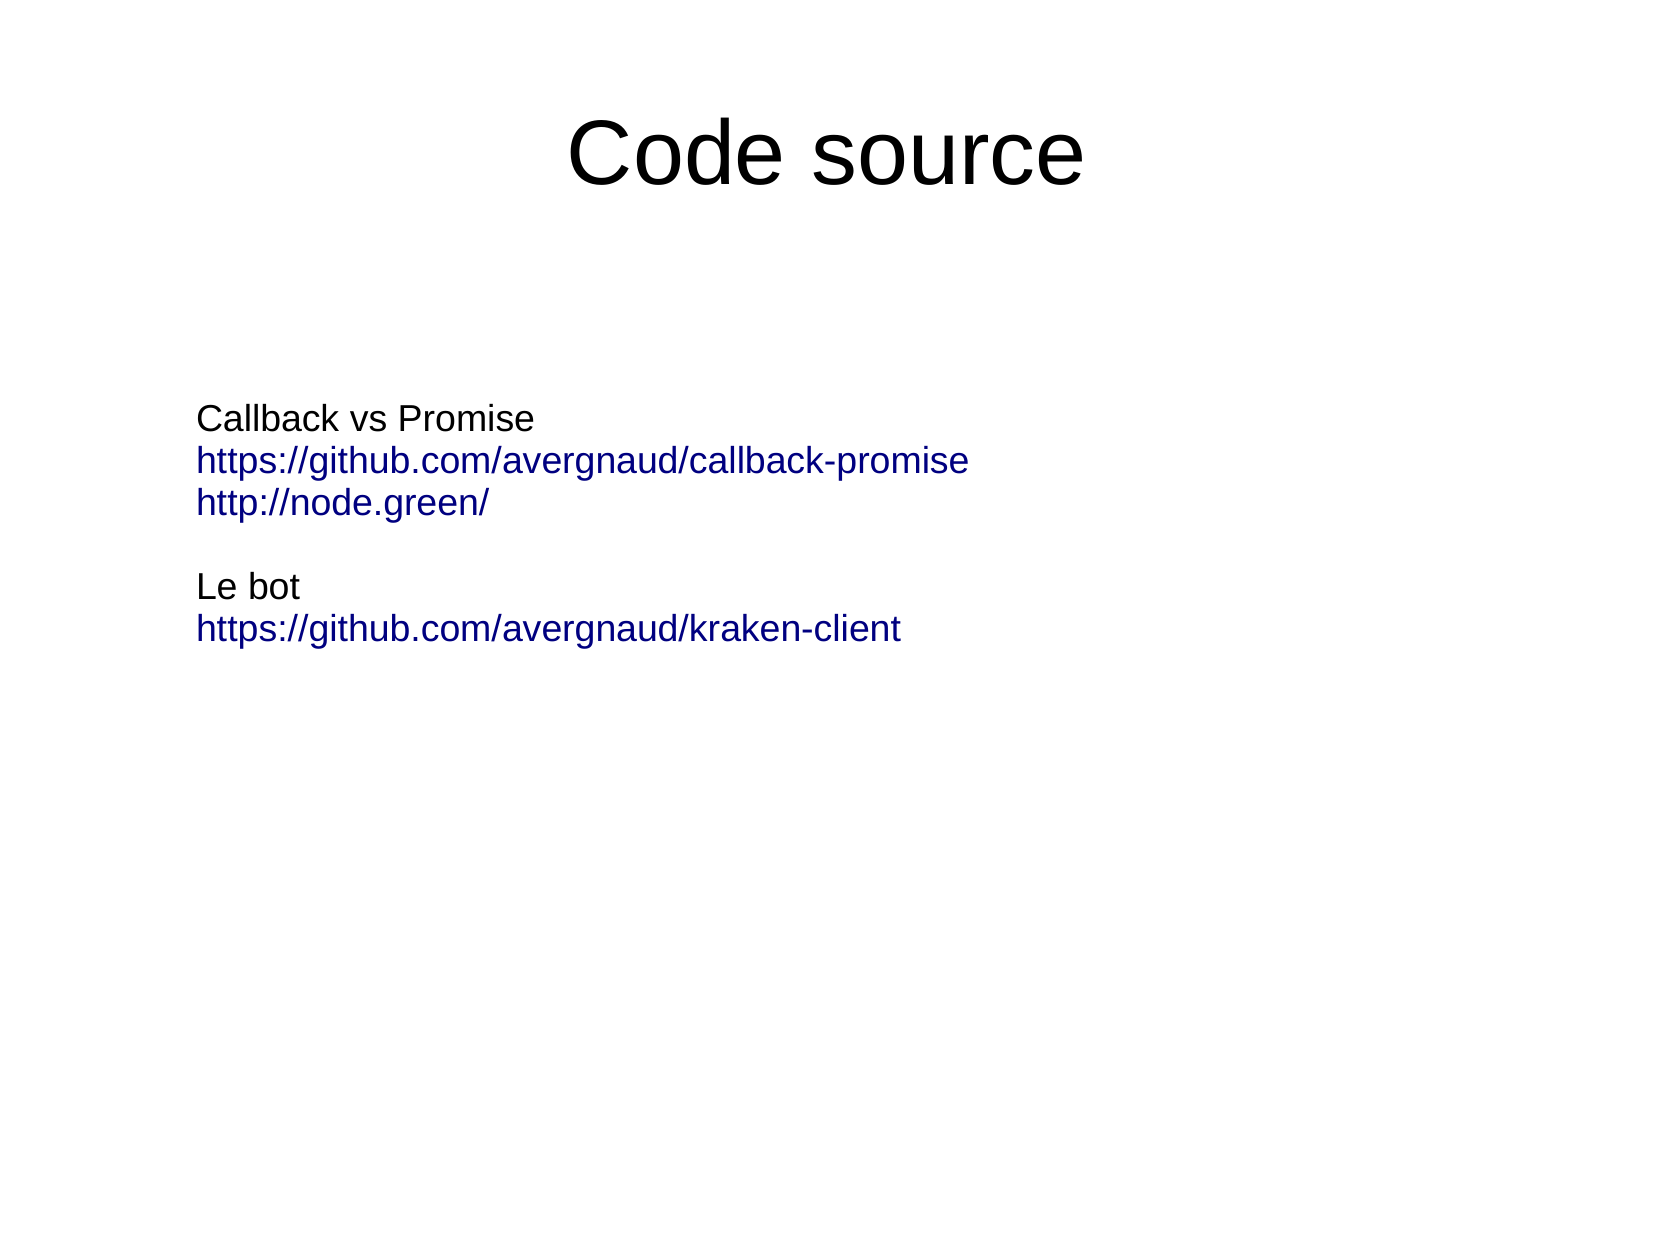

# Code source
Callback vs Promise
https://github.com/avergnaud/callback-promise
http://node.green/
Le bot
https://github.com/avergnaud/kraken-client